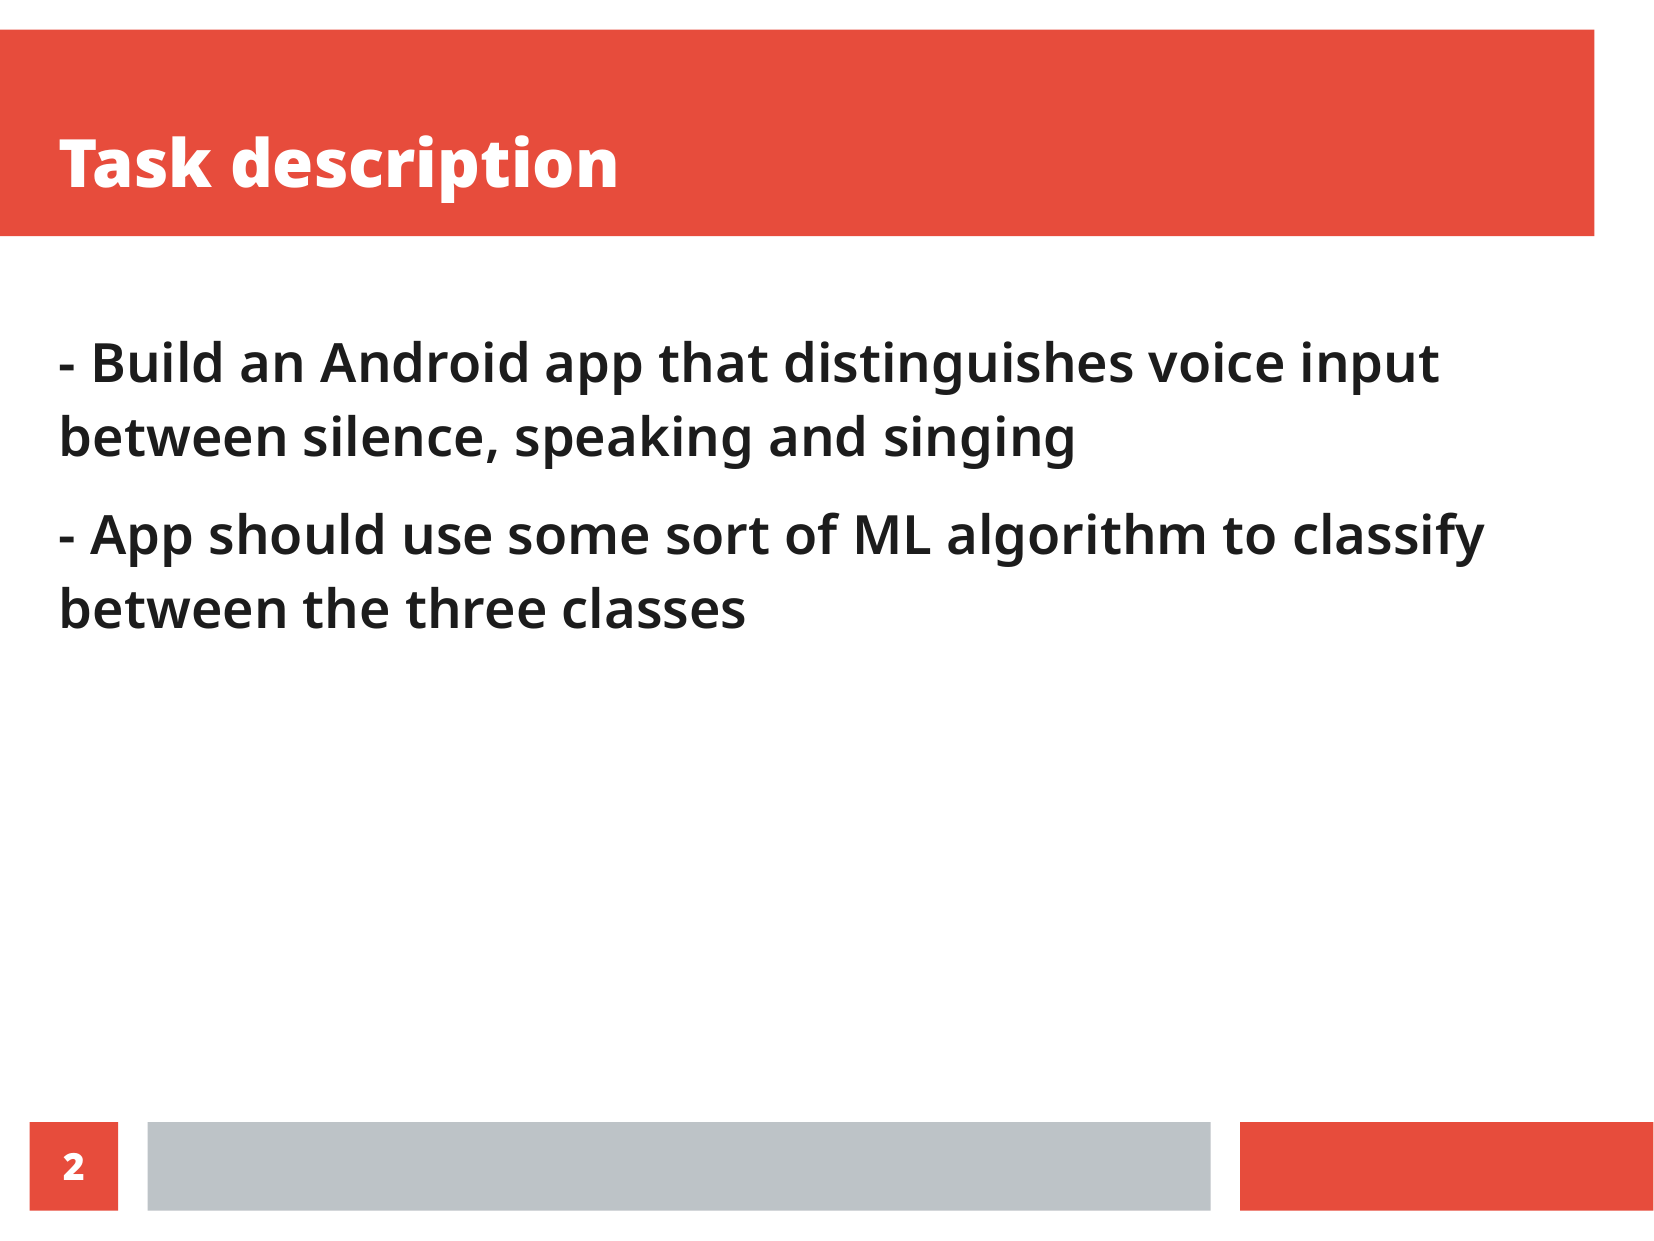

# Task description
- Build an Android app that distinguishes voice input between silence, speaking and singing
- App should use some sort of ML algorithm to classify between the three classes
2